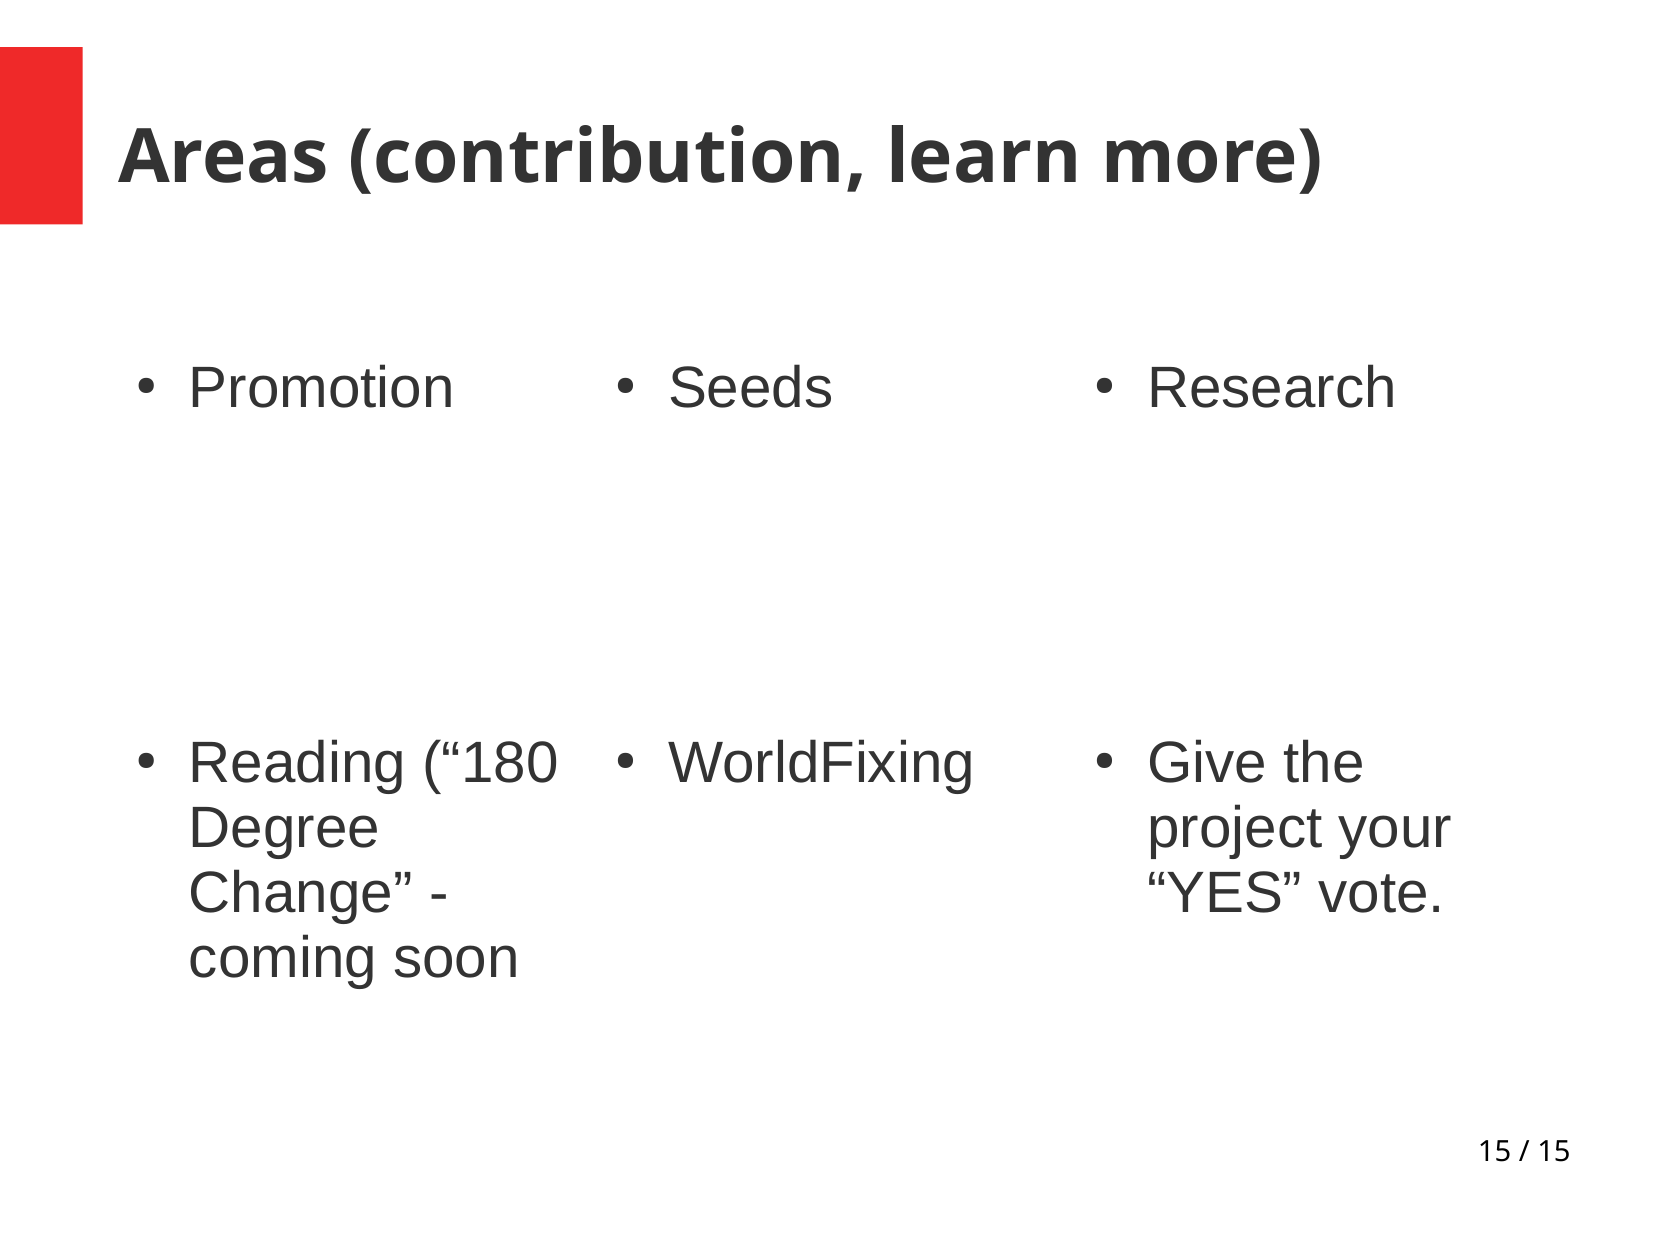

# Areas (contribution, learn more)
Promotion
Seeds
Research
Reading (“180 Degree Change” - coming soon
WorldFixing
Give the project your “YES” vote.
15